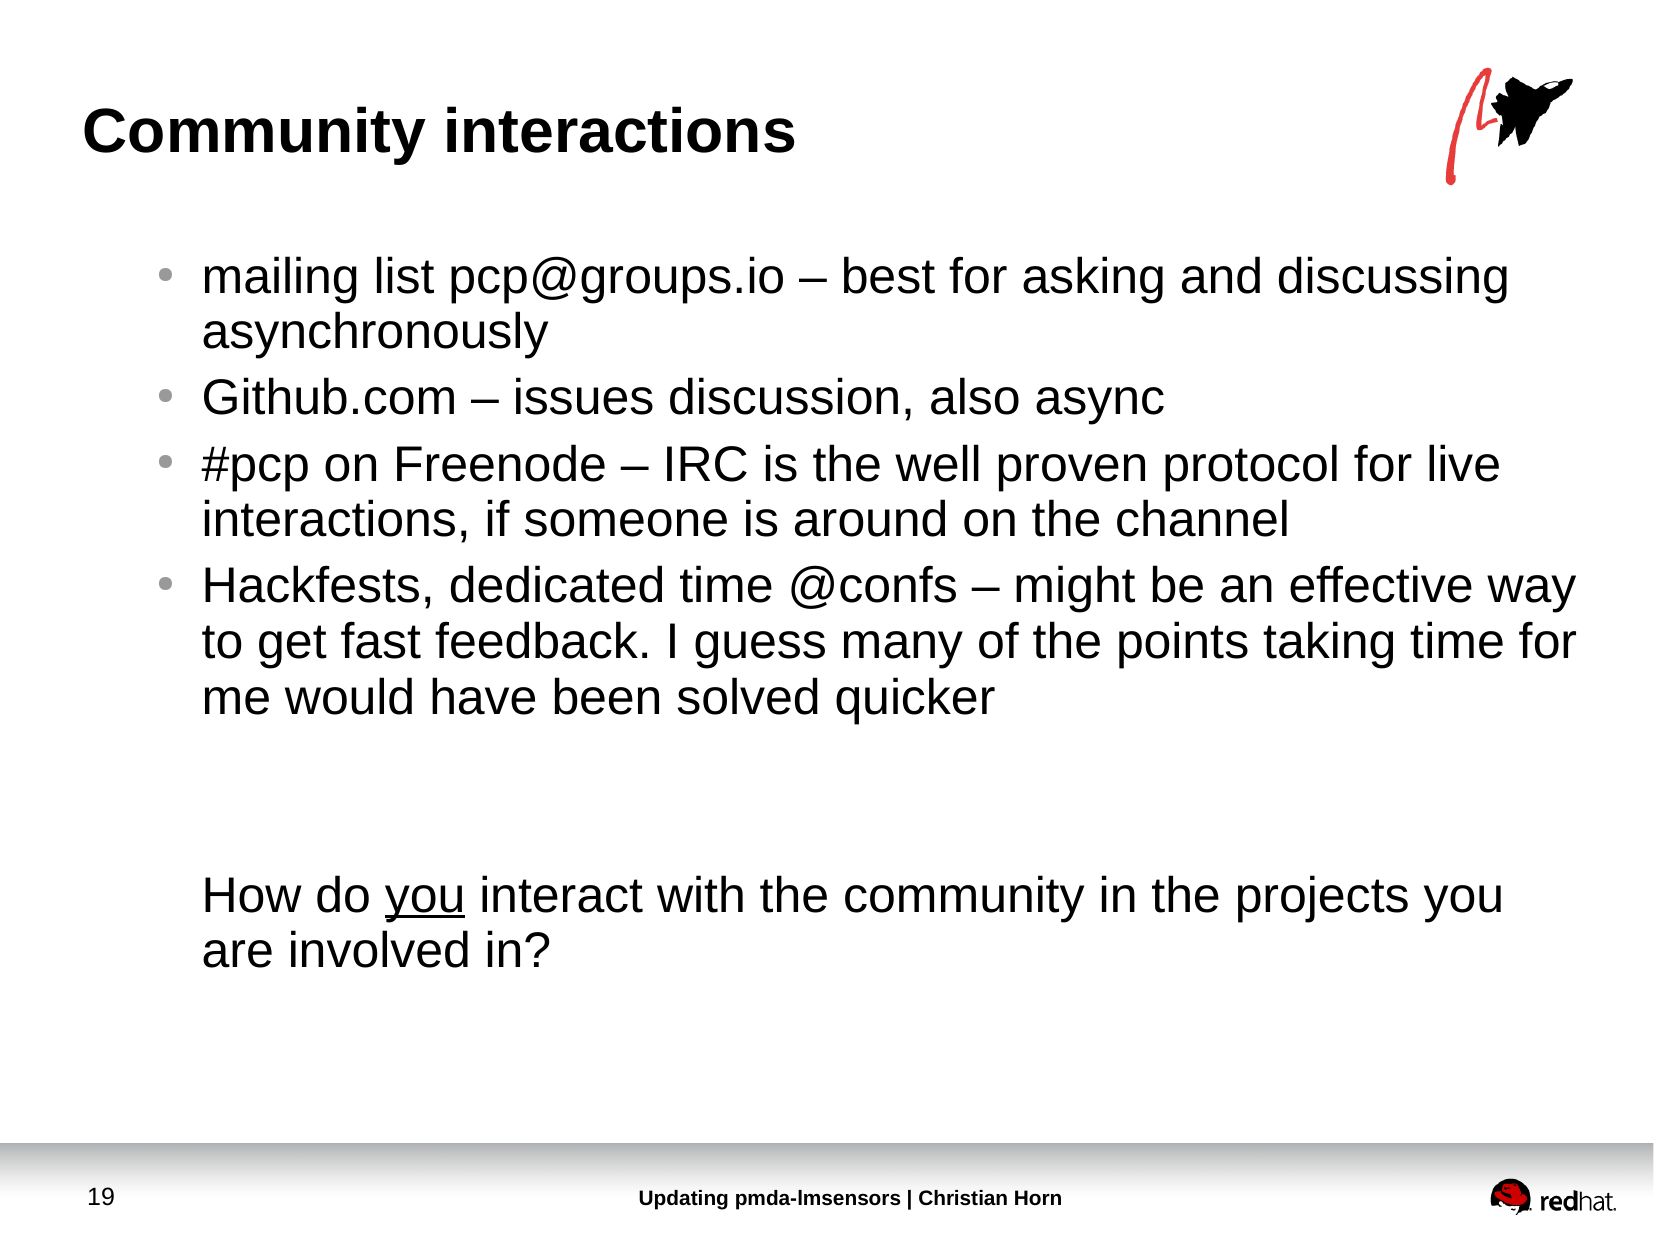

# Community interactions
mailing list pcp@groups.io – best for asking and discussing asynchronously
Github.com – issues discussion, also async
#pcp on Freenode – IRC is the well proven protocol for live interactions, if someone is around on the channel
Hackfests, dedicated time @confs – might be an effective way to get fast feedback. I guess many of the points taking time for me would have been solved quicker
How do you interact with the community in the projects you are involved in?